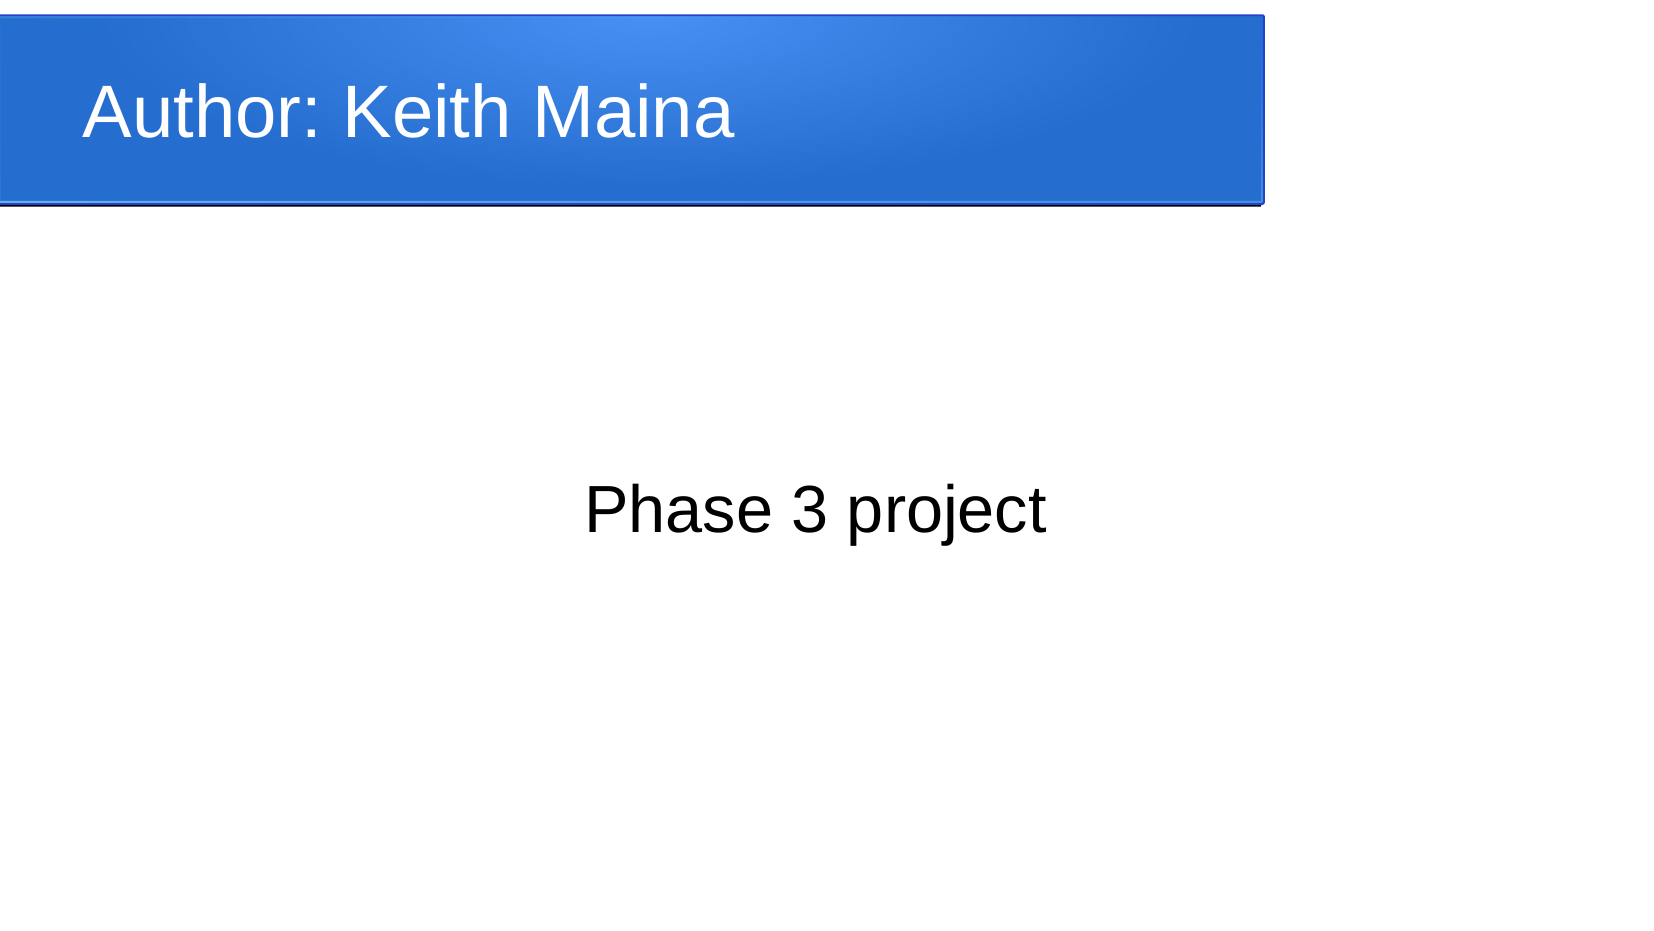

# Author: Keith Maina
Phase 3 project